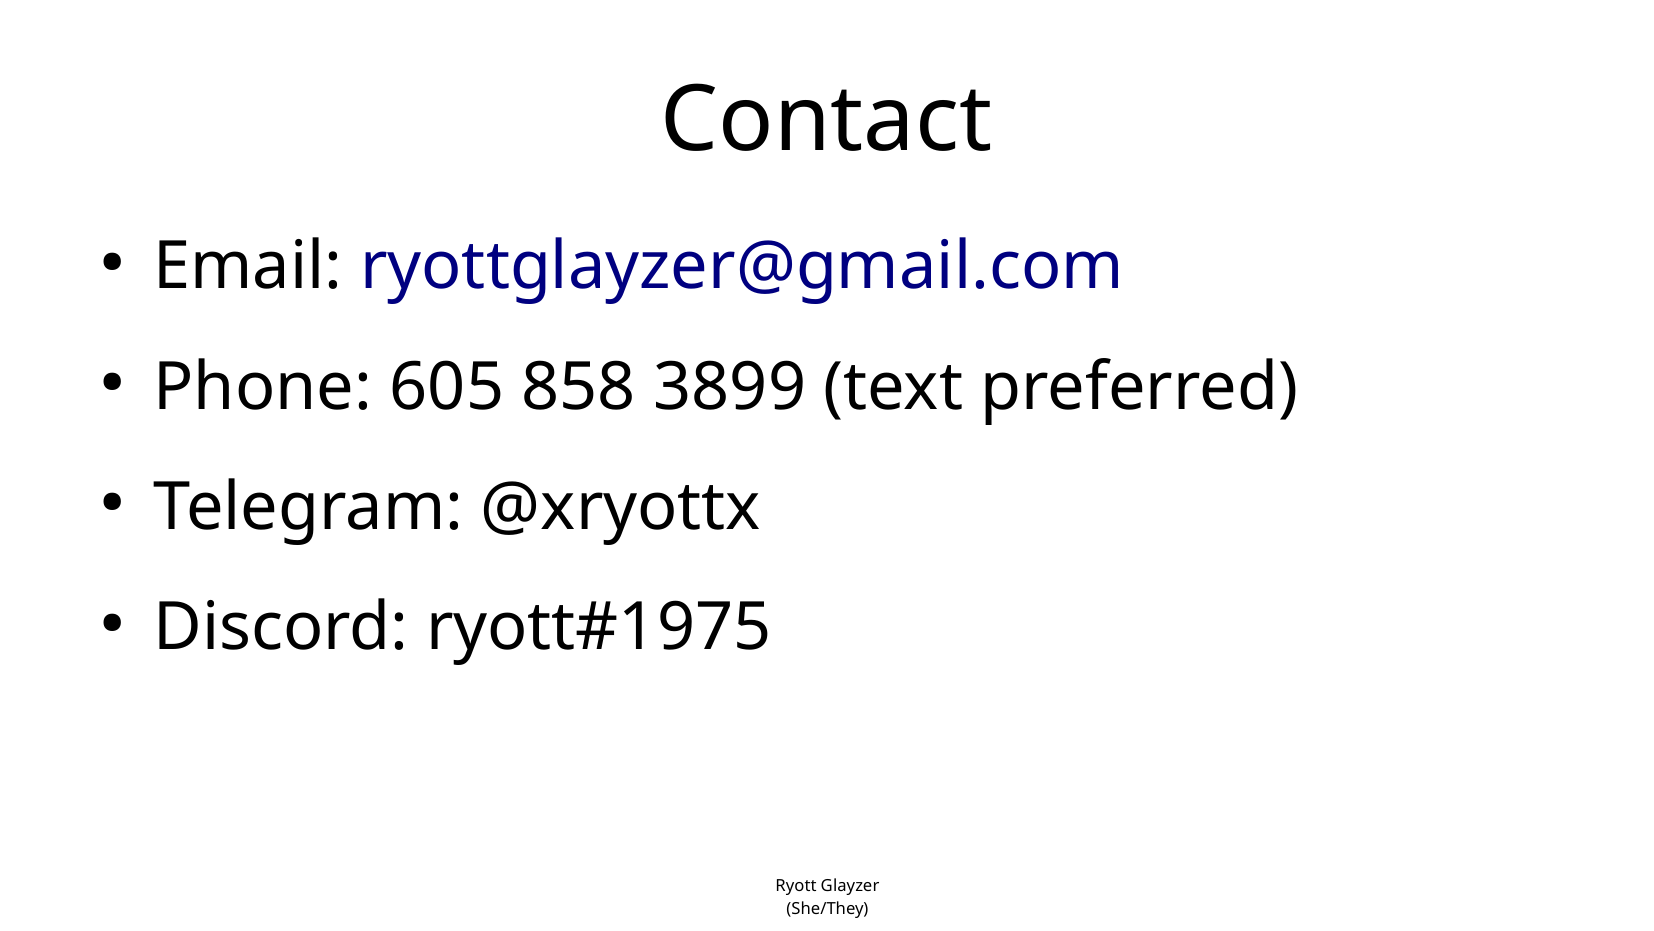

# Contact
Email: ryottglayzer@gmail.com
Phone: 605 858 3899 (text preferred)
Telegram: @xryottx
Discord: ryott#1975